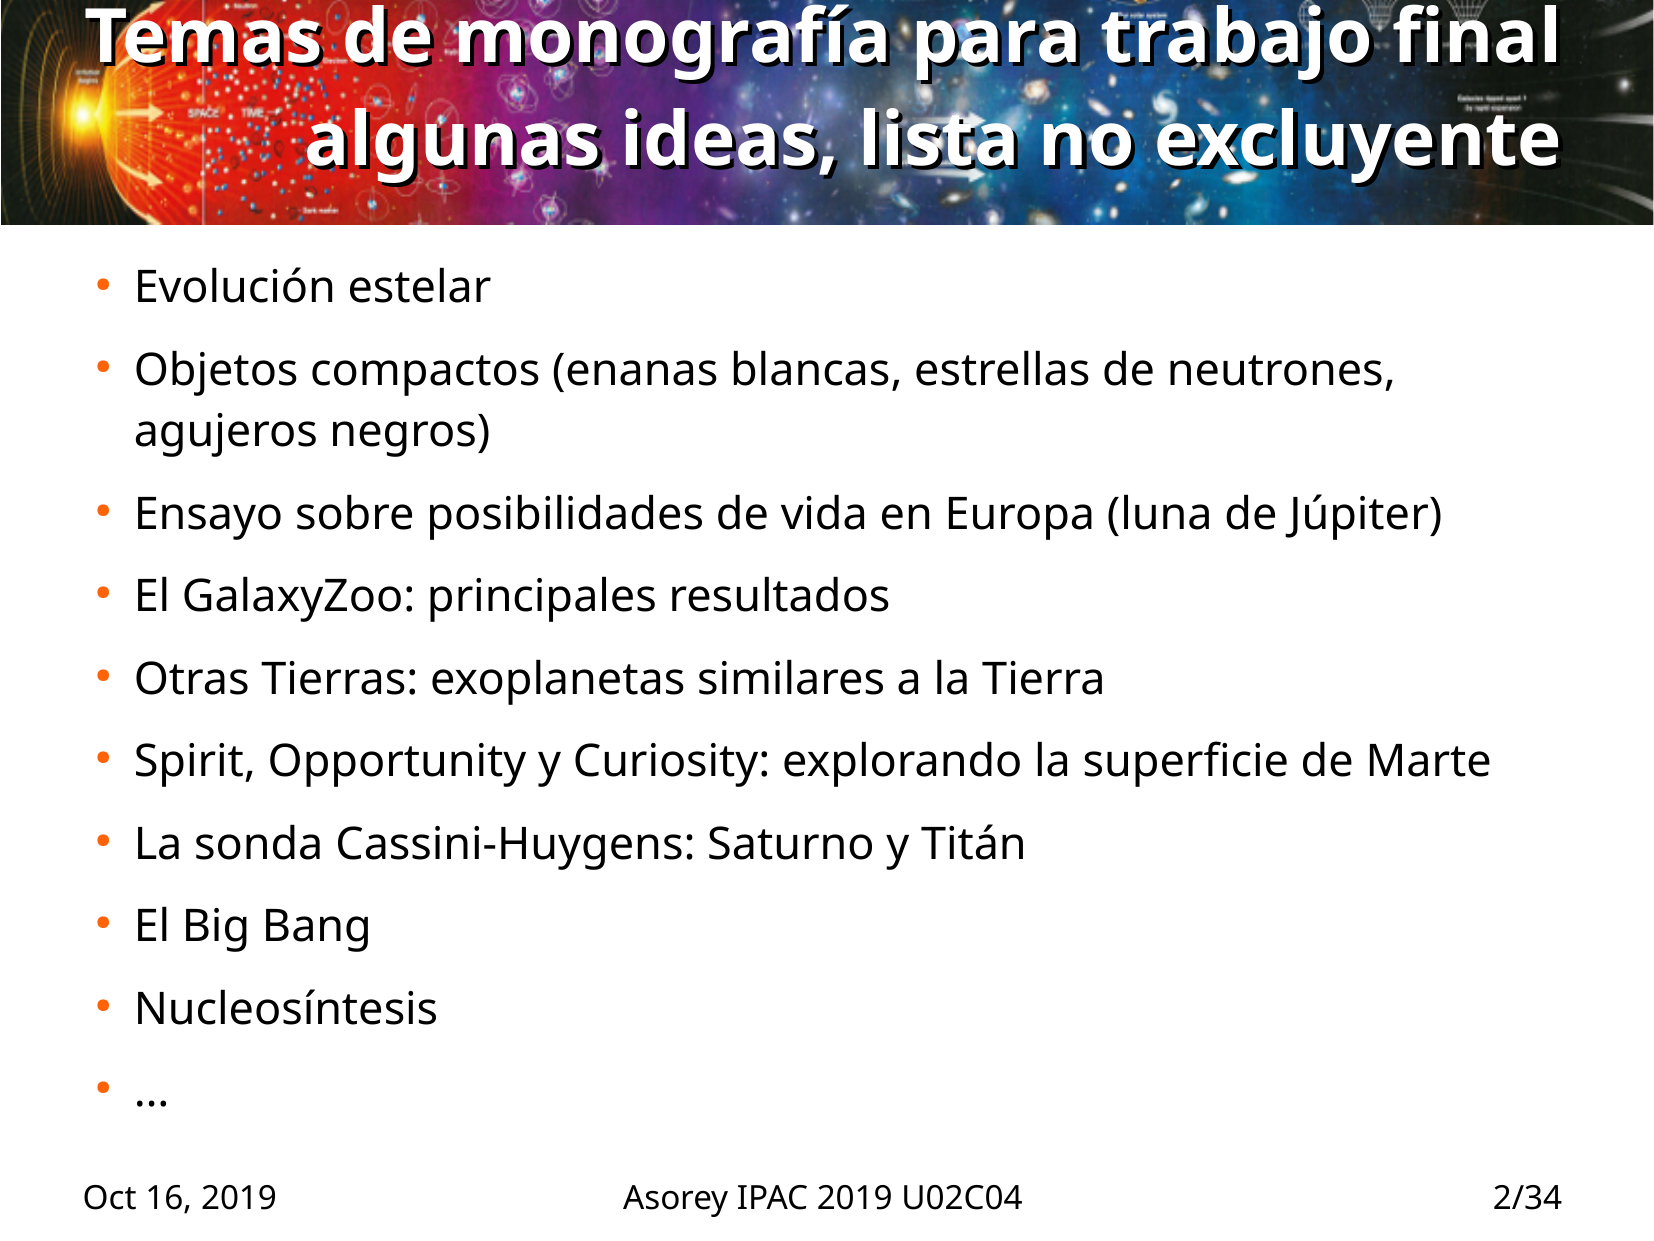

# Temas de monografía para trabajo final algunas ideas, lista no excluyente
Evolución estelar
Objetos compactos (enanas blancas, estrellas de neutrones, agujeros negros)
Ensayo sobre posibilidades de vida en Europa (luna de Júpiter)
El GalaxyZoo: principales resultados
Otras Tierras: exoplanetas similares a la Tierra
Spirit, Opportunity y Curiosity: explorando la superficie de Marte
La sonda Cassini-Huygens: Saturno y Titán
El Big Bang
Nucleosíntesis
…
Oct 16, 2019
Asorey IPAC 2019 U02C04
2